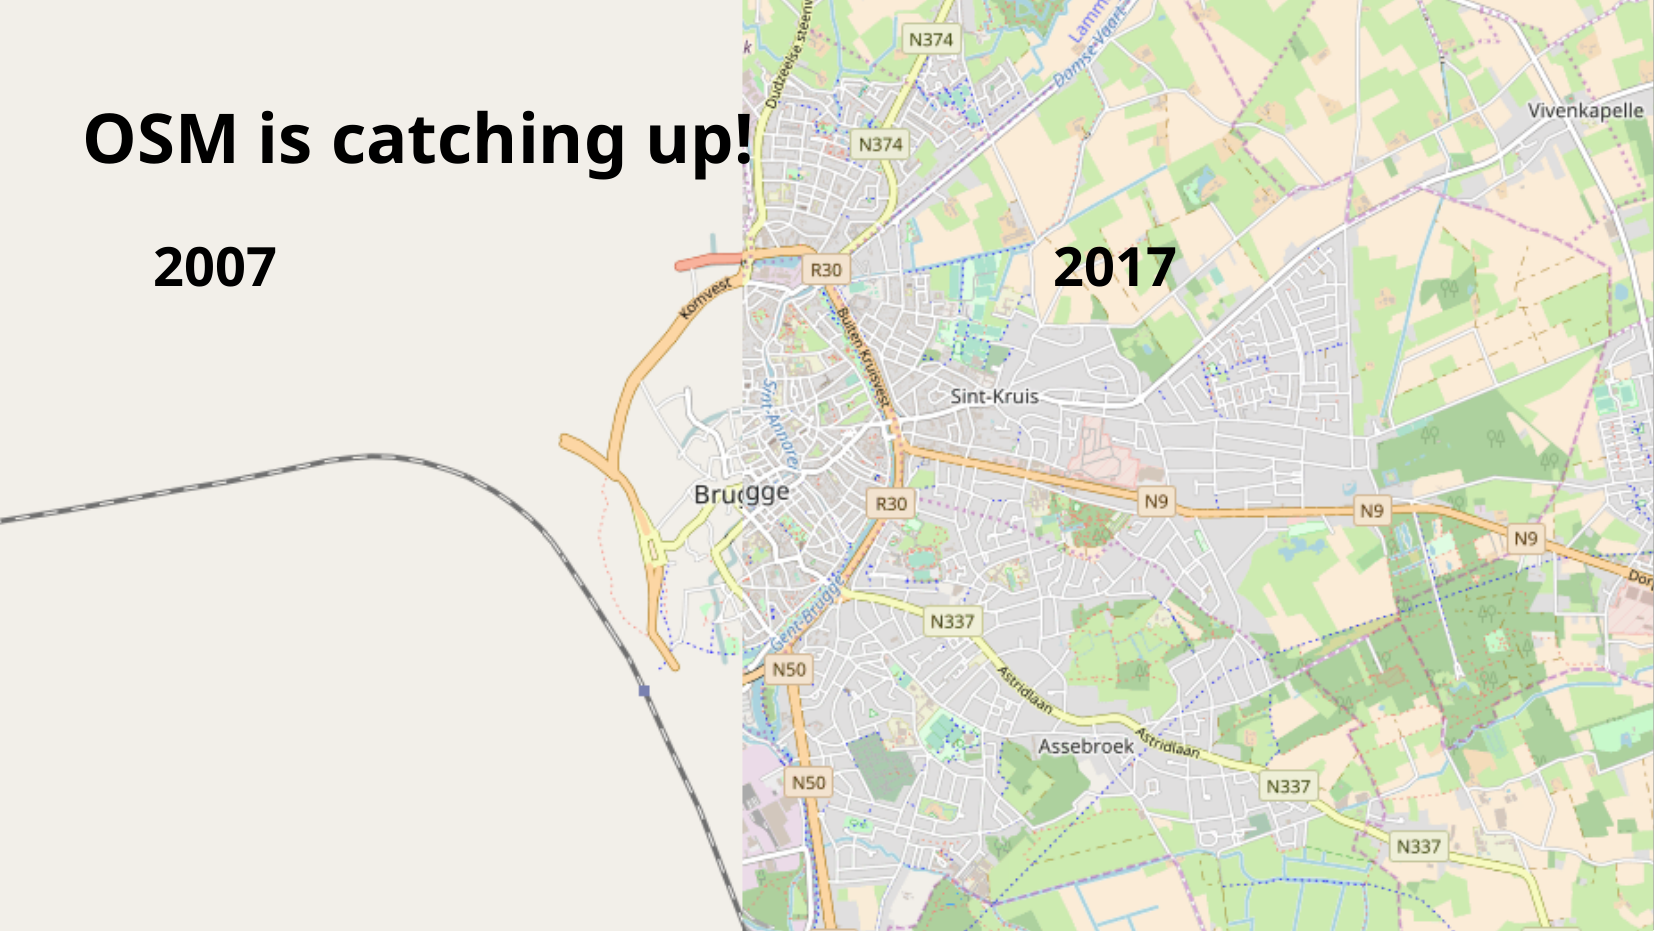

# OSM is catching up!
2007											2017